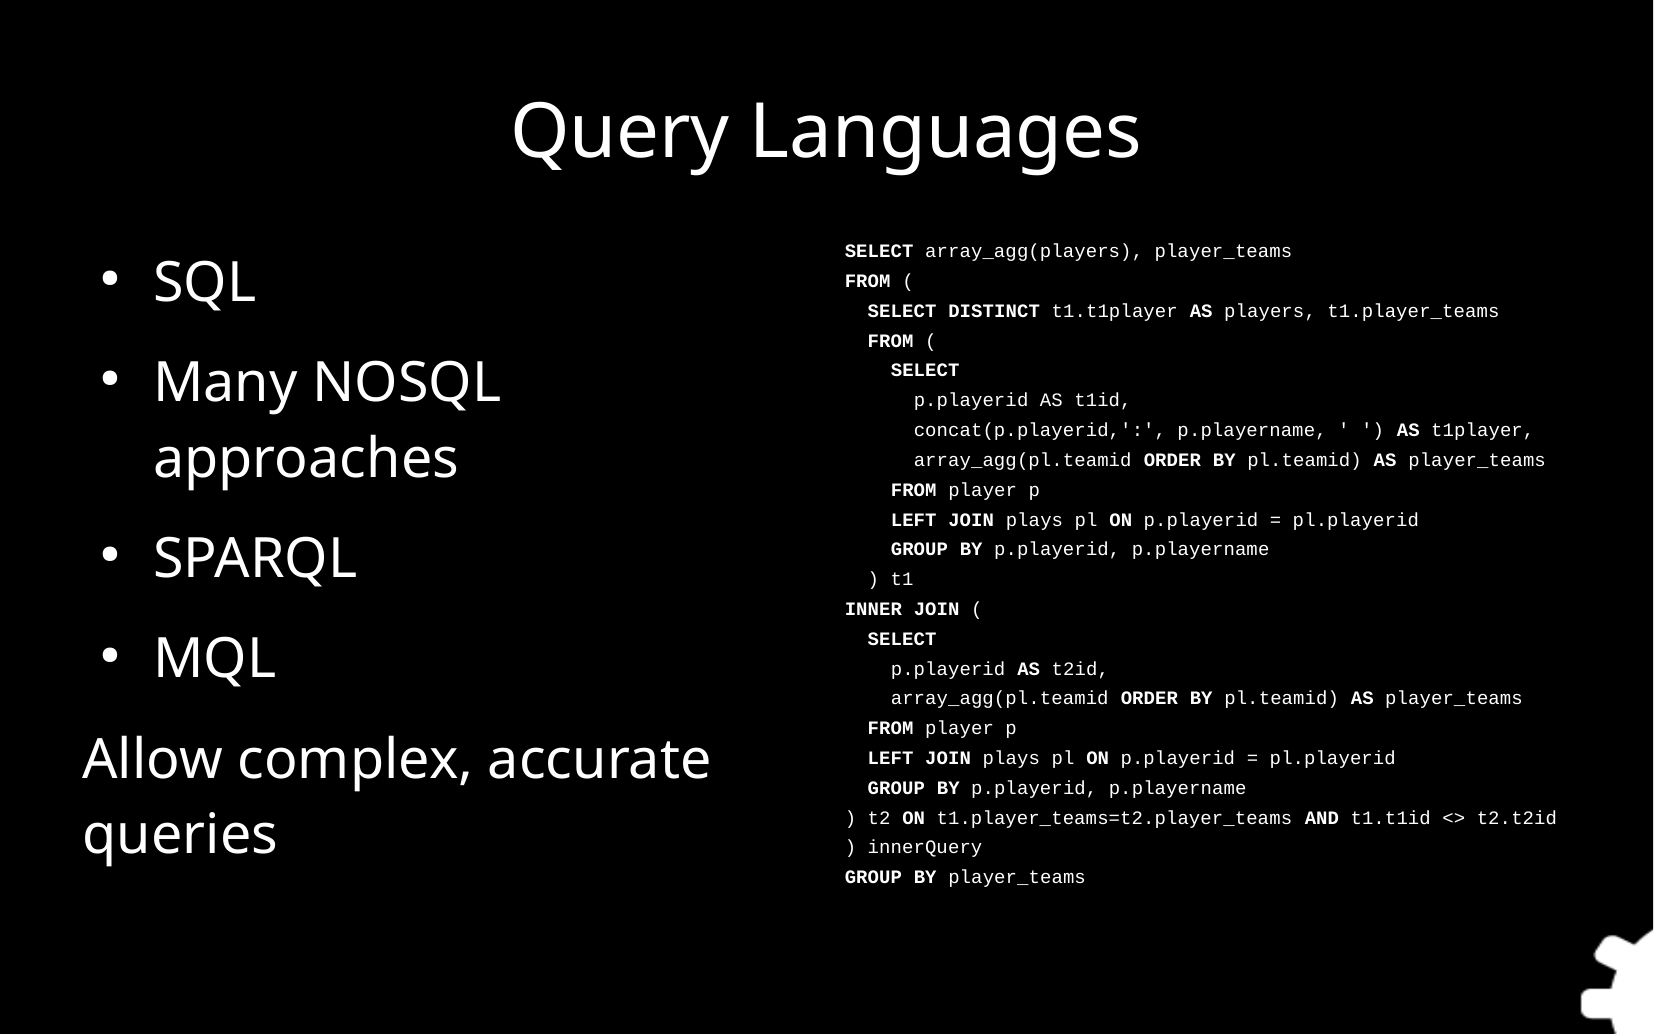

# Query Languages
SQL
Many NOSQL approaches
SPARQL
MQL
Allow complex, accurate queries
SELECT array_agg(players), player_teams
FROM (
 SELECT DISTINCT t1.t1player AS players, t1.player_teams
 FROM (
 SELECT
 p.playerid AS t1id,
 concat(p.playerid,':', p.playername, ' ') AS t1player,
 array_agg(pl.teamid ORDER BY pl.teamid) AS player_teams
 FROM player p
 LEFT JOIN plays pl ON p.playerid = pl.playerid
 GROUP BY p.playerid, p.playername
 ) t1
INNER JOIN (
 SELECT
 p.playerid AS t2id,
 array_agg(pl.teamid ORDER BY pl.teamid) AS player_teams
 FROM player p
 LEFT JOIN plays pl ON p.playerid = pl.playerid
 GROUP BY p.playerid, p.playername
) t2 ON t1.player_teams=t2.player_teams AND t1.t1id <> t2.t2id
) innerQuery
GROUP BY player_teams